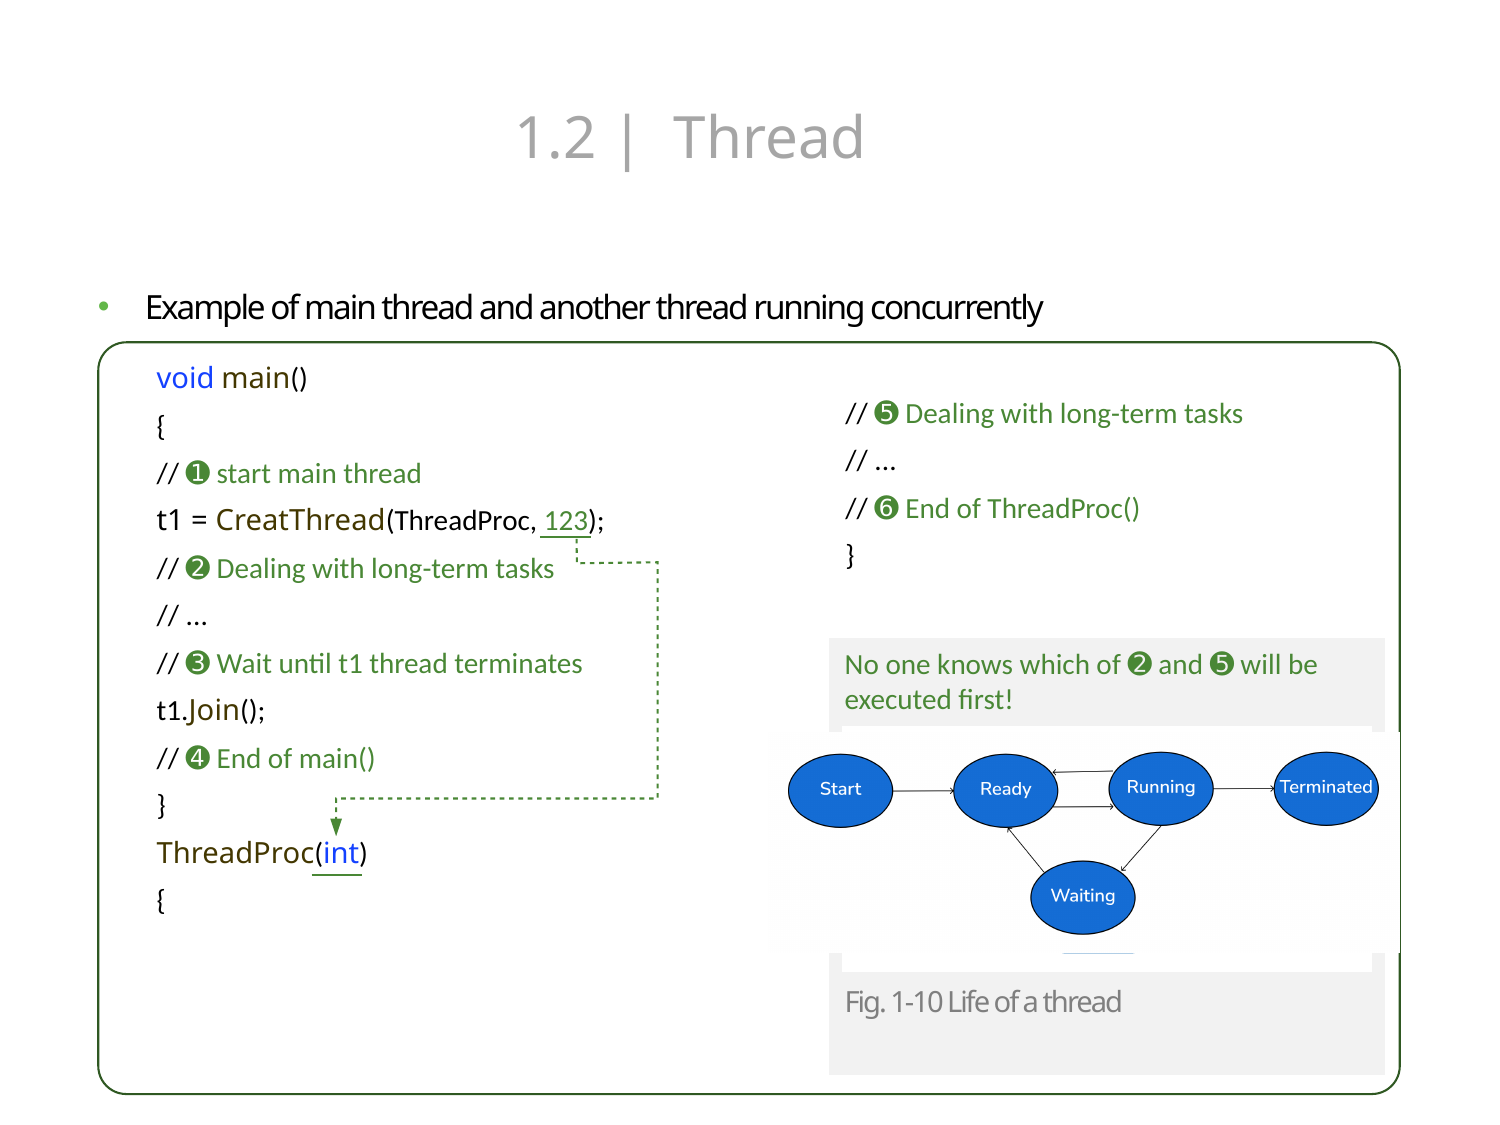

1.2 | Thread
Example of main thread and another thread running concurrently
void main()
{
// ➊ start main thread
t1 = CreatThread(ThreadProc, 123);
// ➋ Dealing with long-term tasks
// ...
// ➌ Wait until t1 thread terminates
t1.Join();
// ➍ End of main()
}
ThreadProc(int)
{
// ➎ Dealing with long-term tasks
// ...
// ➏ End of ThreadProc()
}
No one knows which of ➋ and ➎ will be executed first!
Fig. 1-10 Life of a thread